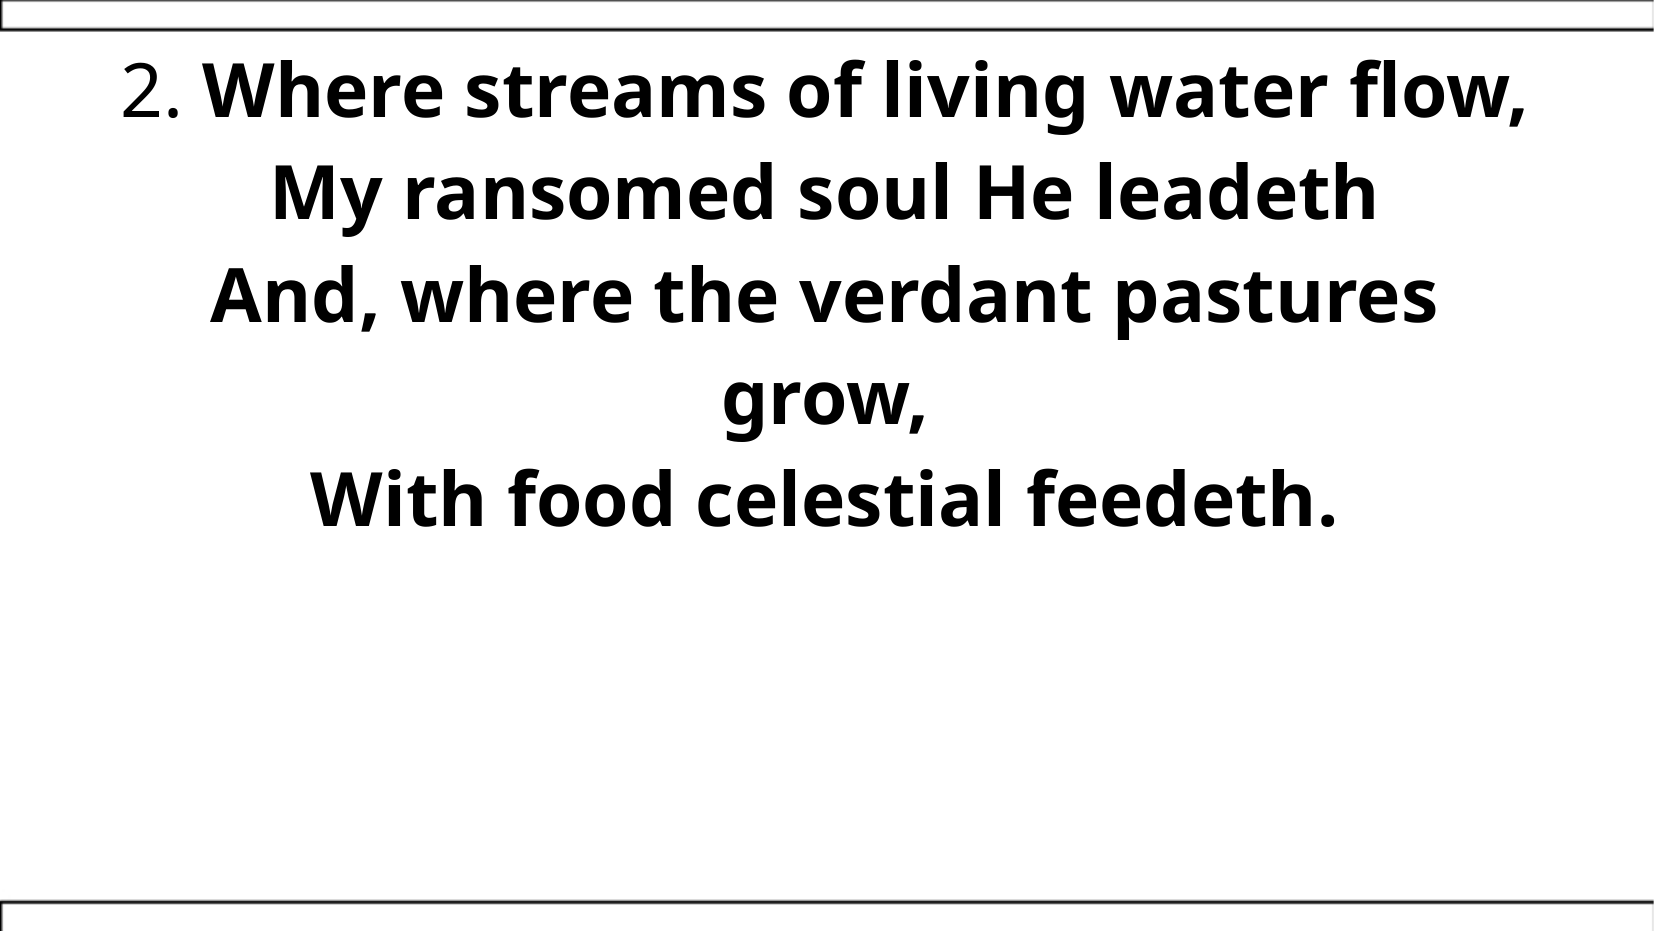

2. Where streams of living water flow,
My ransomed soul He leadeth
And, where the verdant pastures grow,
With food celestial feedeth.